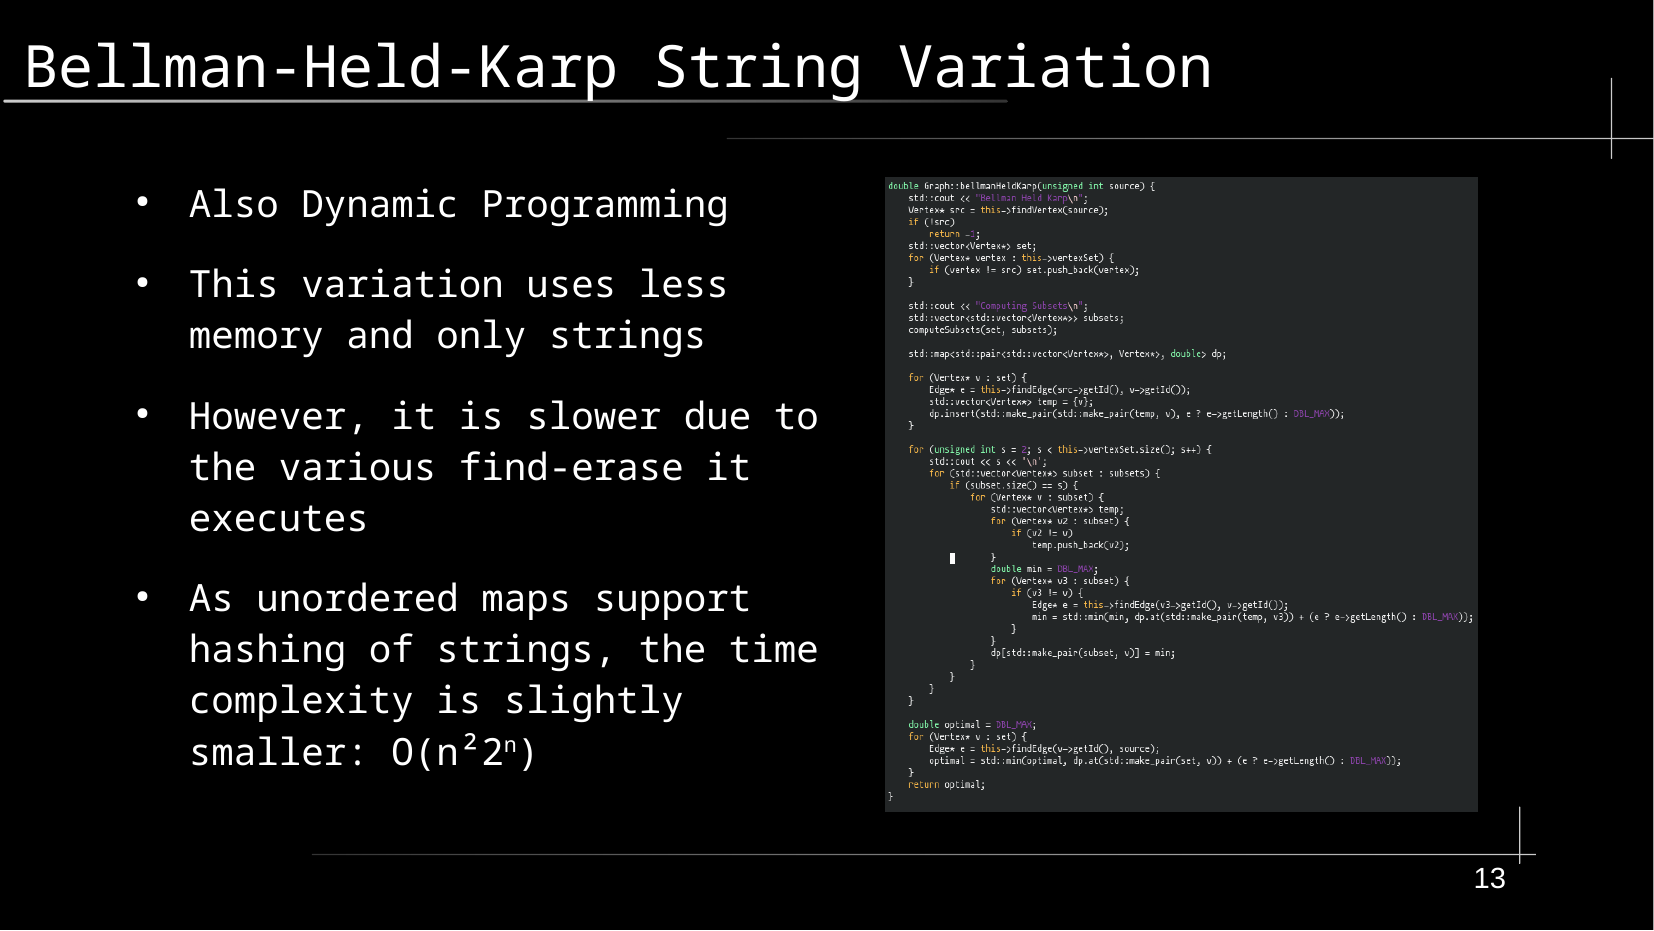

# Bellman-Held-Karp String Variation
Also Dynamic Programming
This variation uses less memory and only strings
However, it is slower due to the various find-erase it executes
As unordered maps support hashing of strings, the time complexity is slightly smaller: O(n²2n)
13